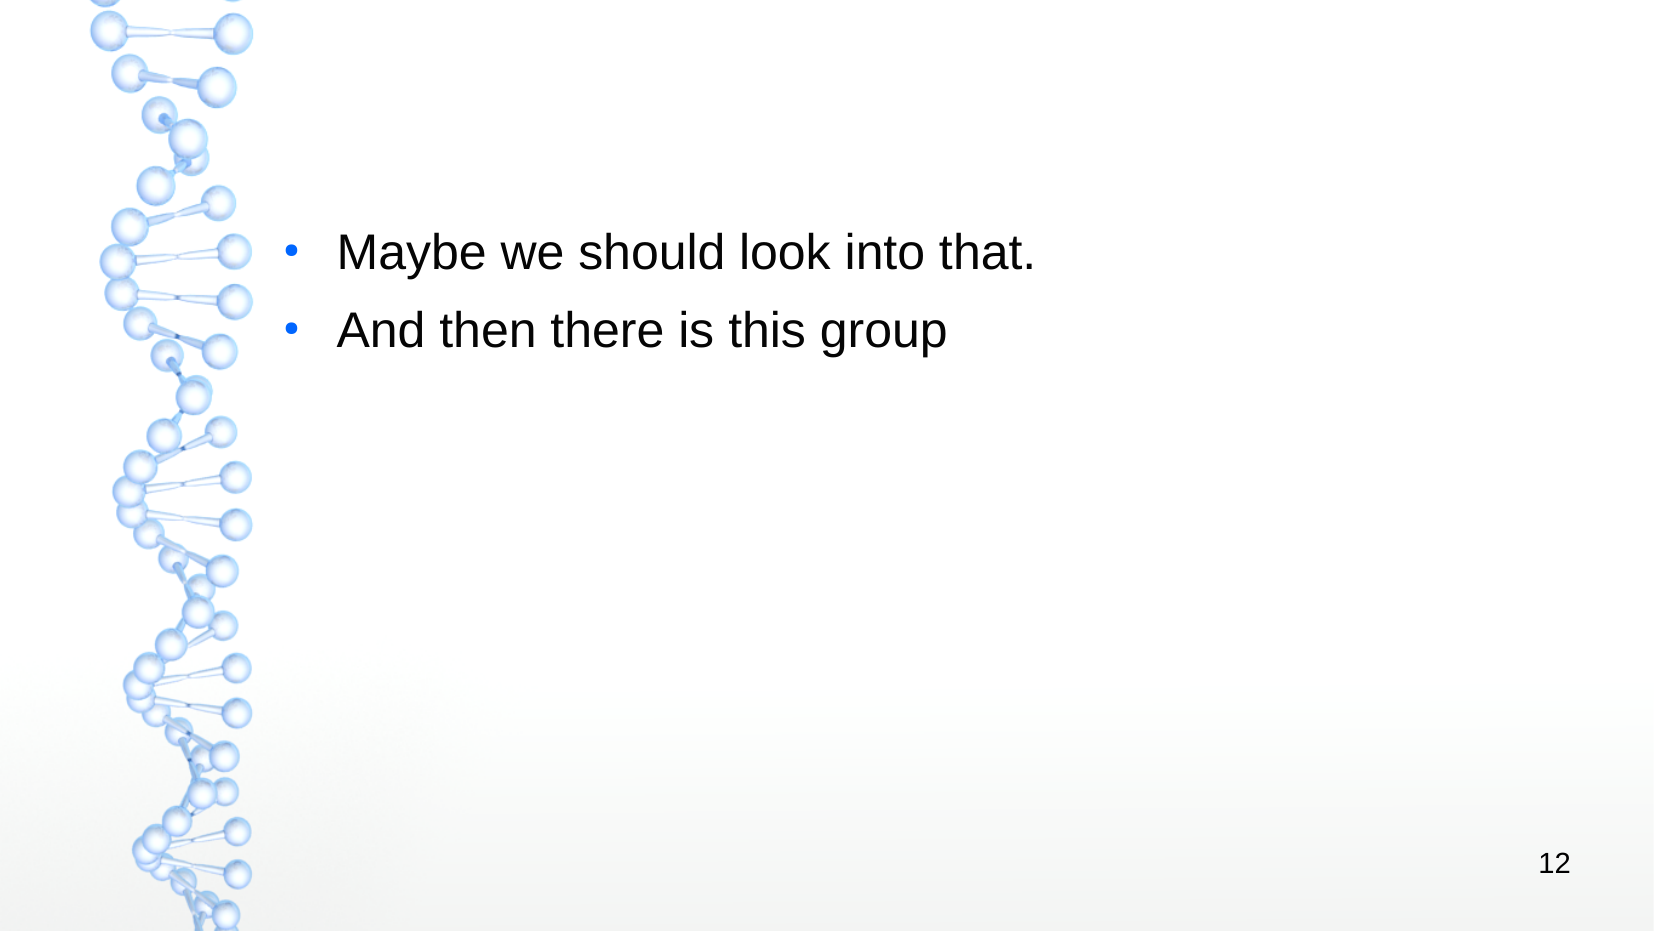

#
Maybe we should look into that.
And then there is this group
12